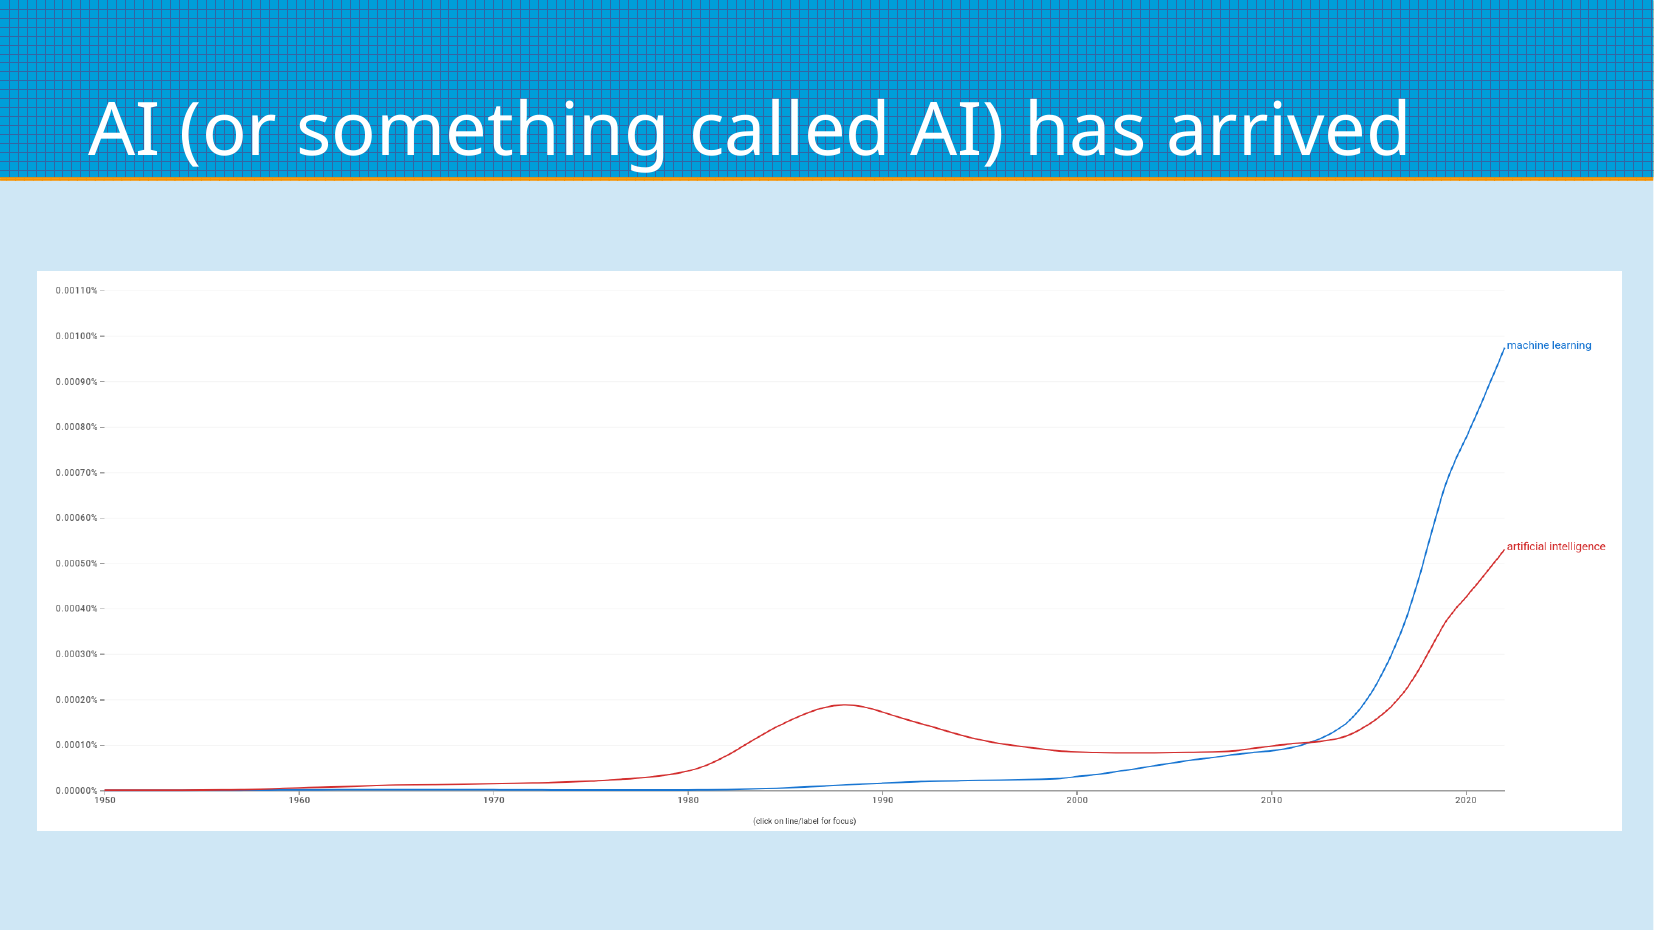

# AI (or something called AI) has arrived